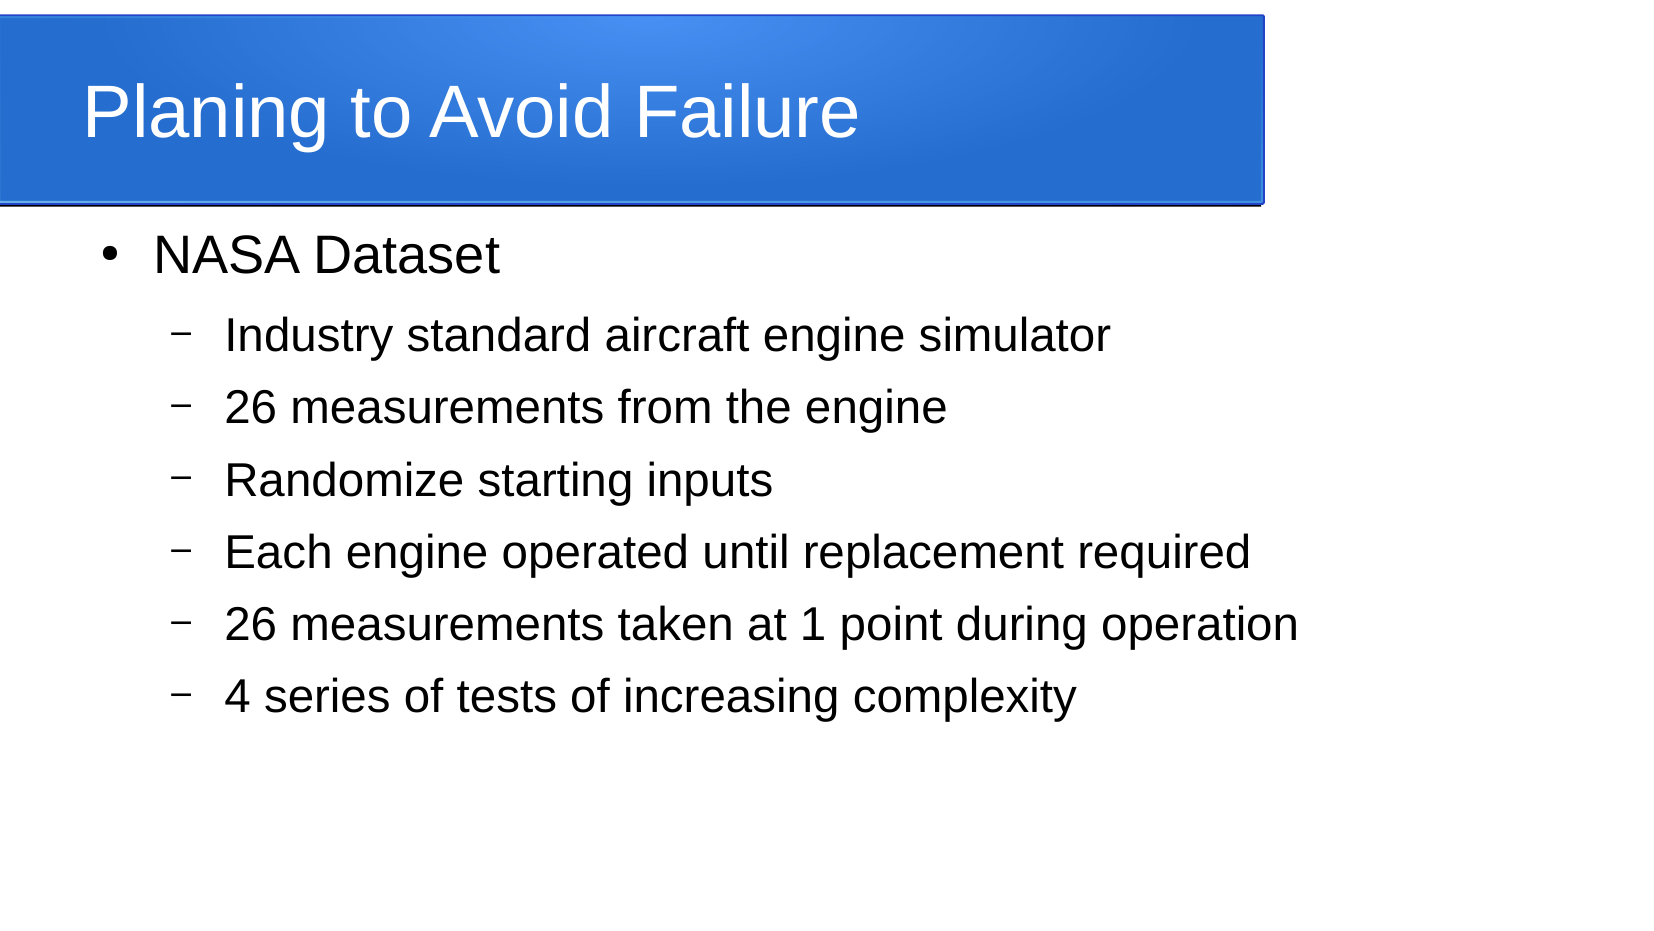

# Planing to Avoid Failure
NASA Dataset
Industry standard aircraft engine simulator
26 measurements from the engine
Randomize starting inputs
Each engine operated until replacement required
26 measurements taken at 1 point during operation
4 series of tests of increasing complexity